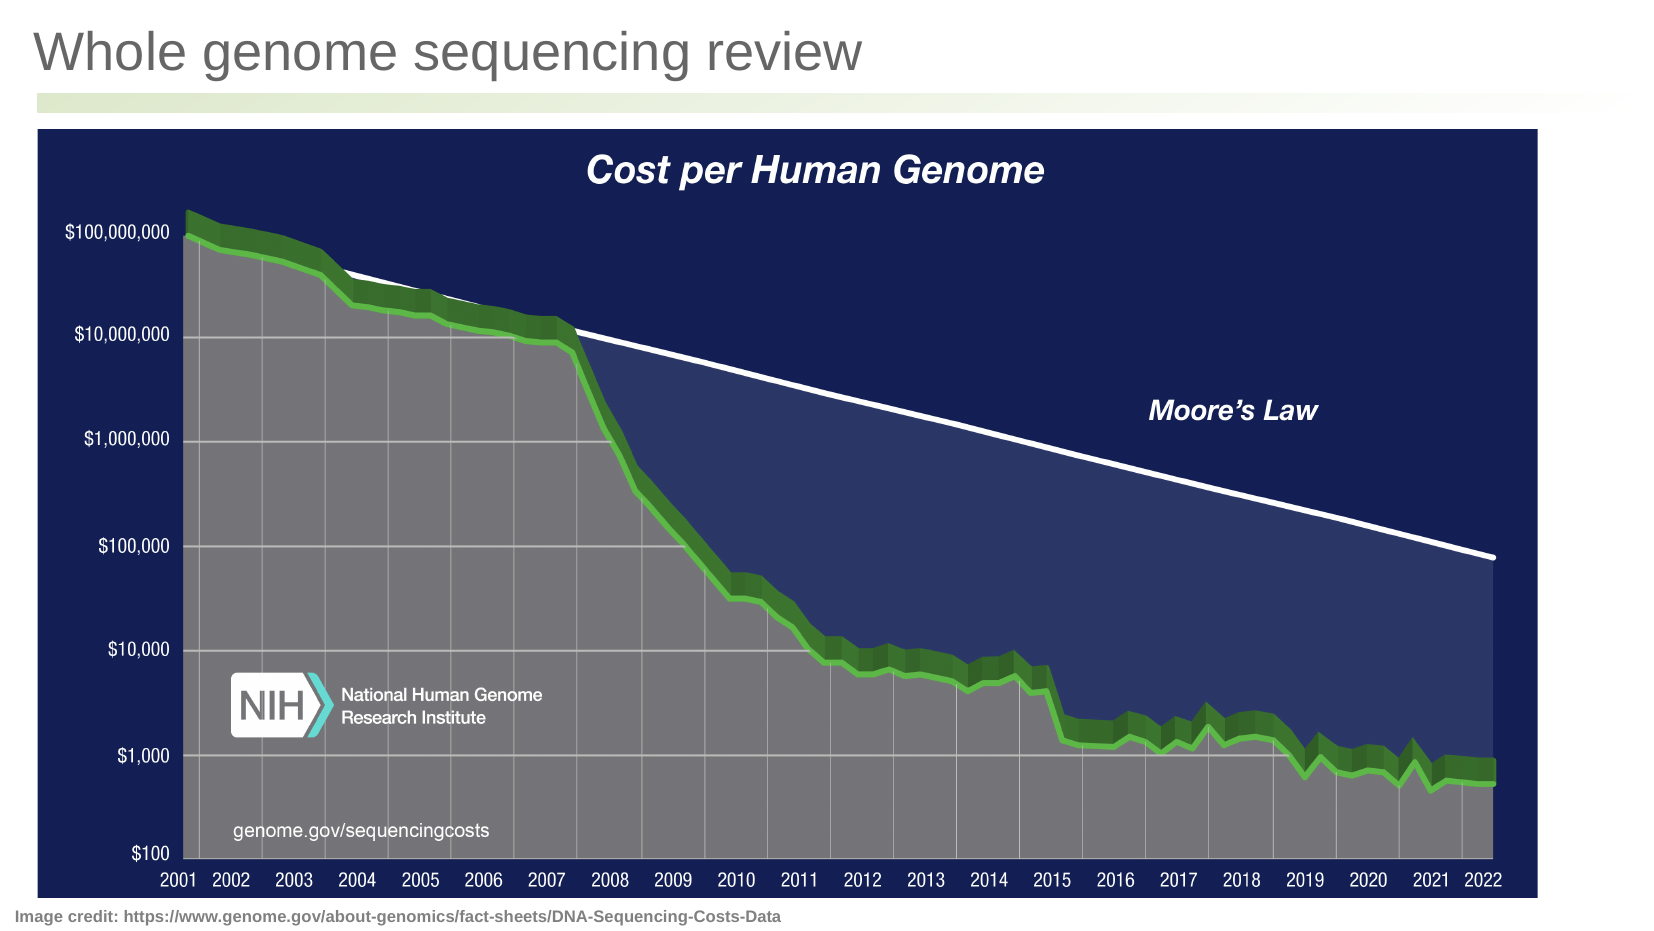

Whole genome sequencing review
Image credit: https://www.genome.gov/about-genomics/fact-sheets/DNA-Sequencing-Costs-Data